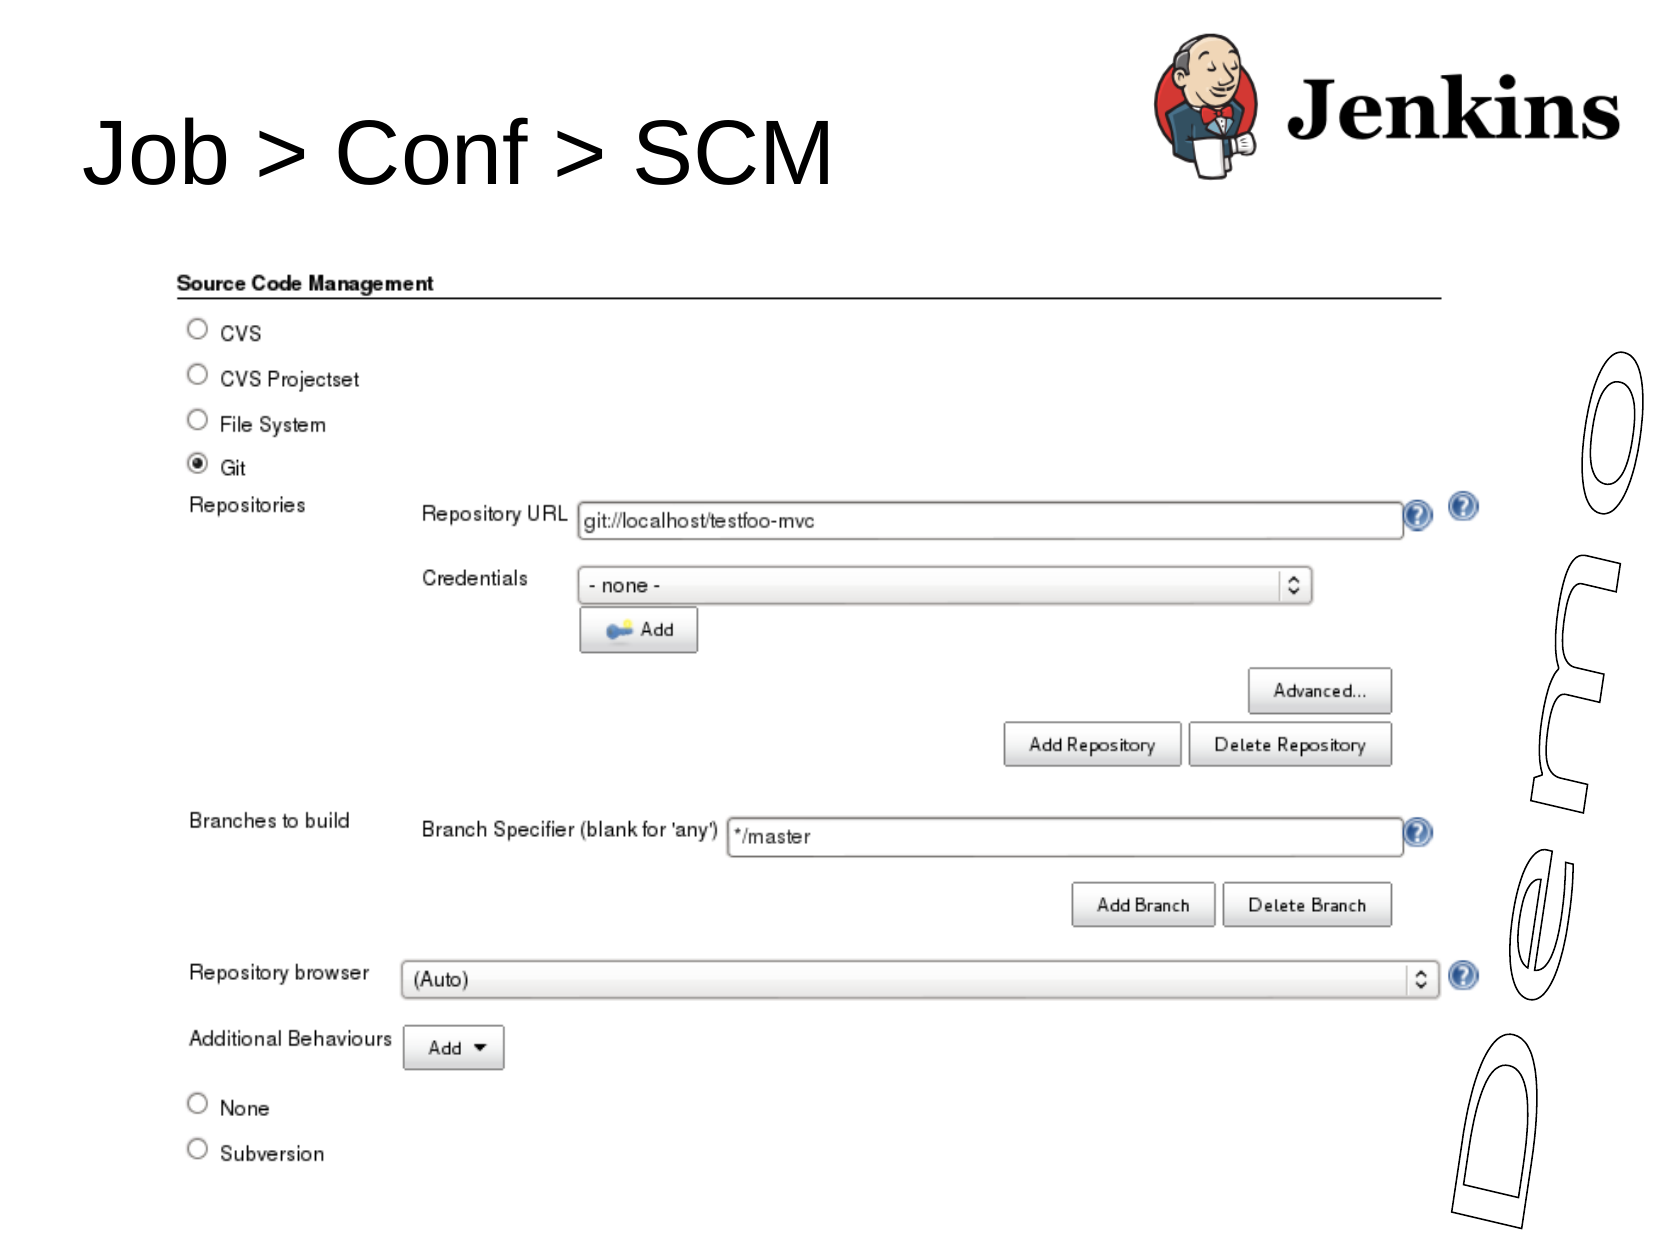

# Job > Conf > SCM
Demo